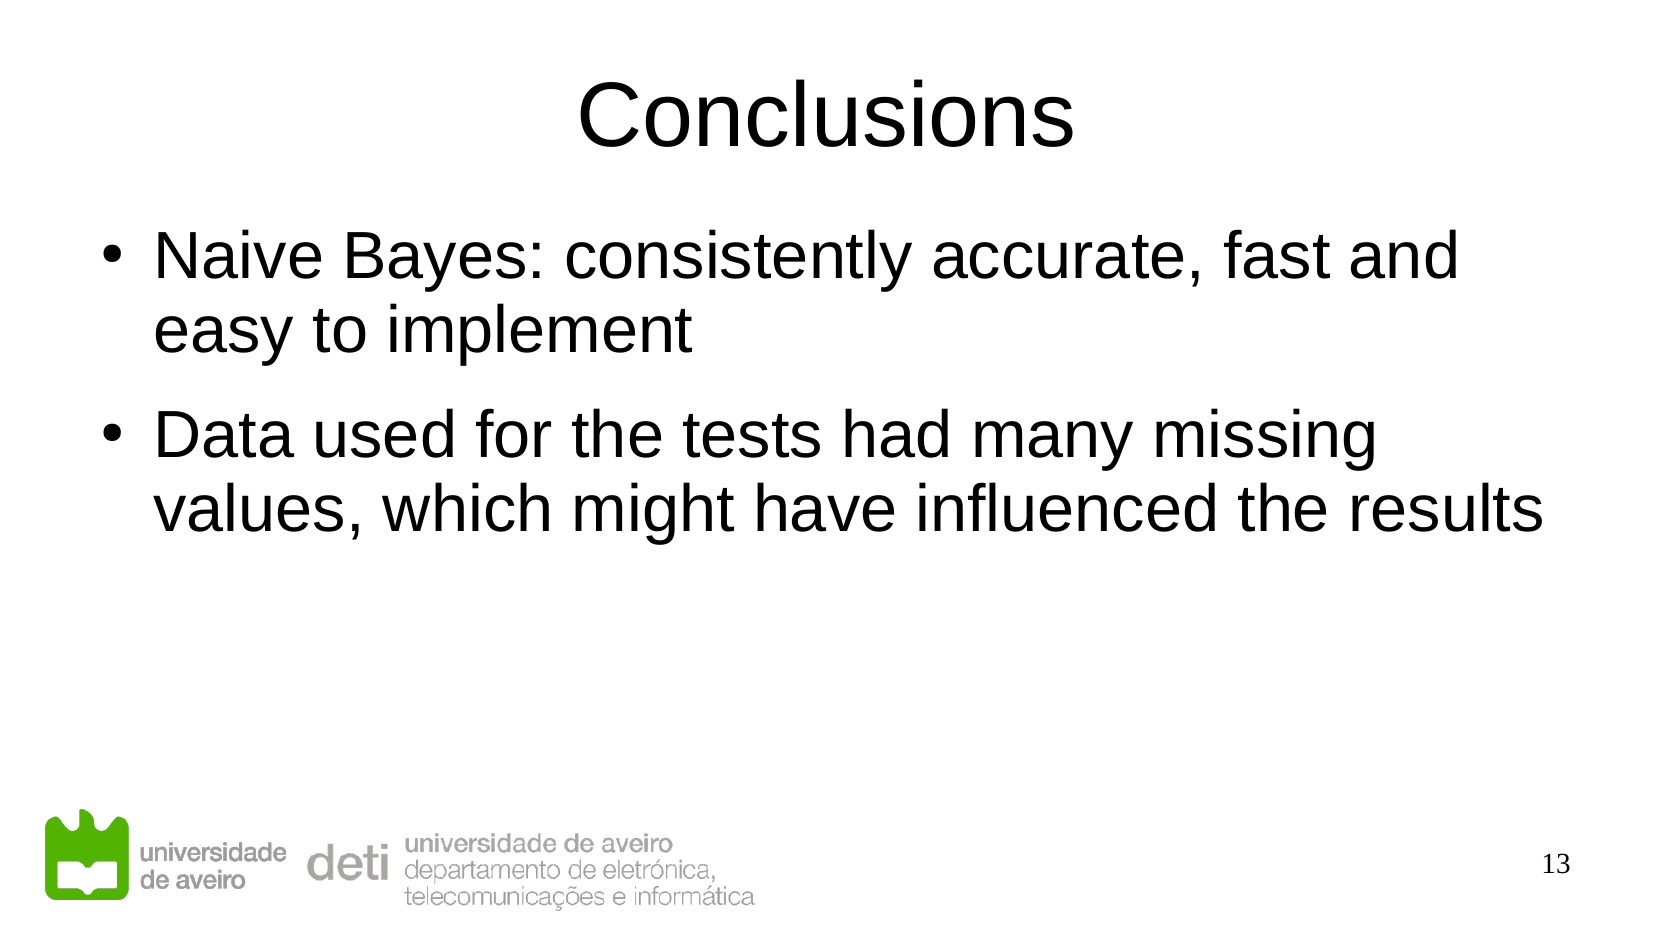

# Conclusions
Naive Bayes: consistently accurate, fast and easy to implement
Data used for the tests had many missing values, which might have influenced the results
13